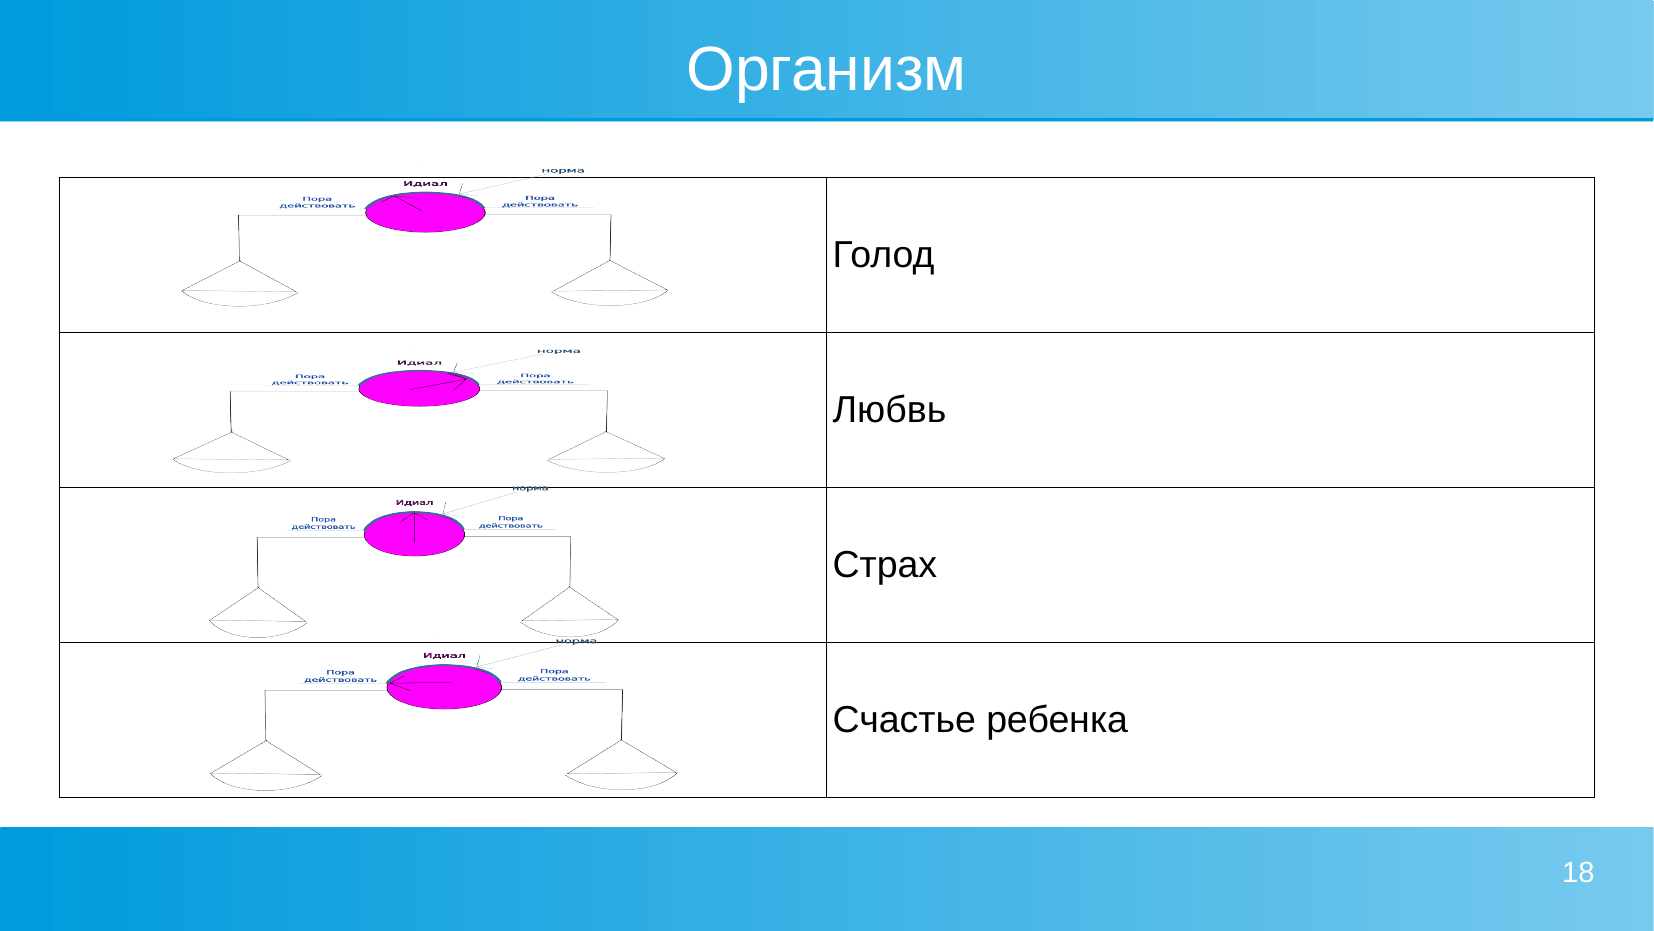

# Организм
| | Голод |
| --- | --- |
| | Любвь |
| | Страх |
| | Счастье ребенка |
18